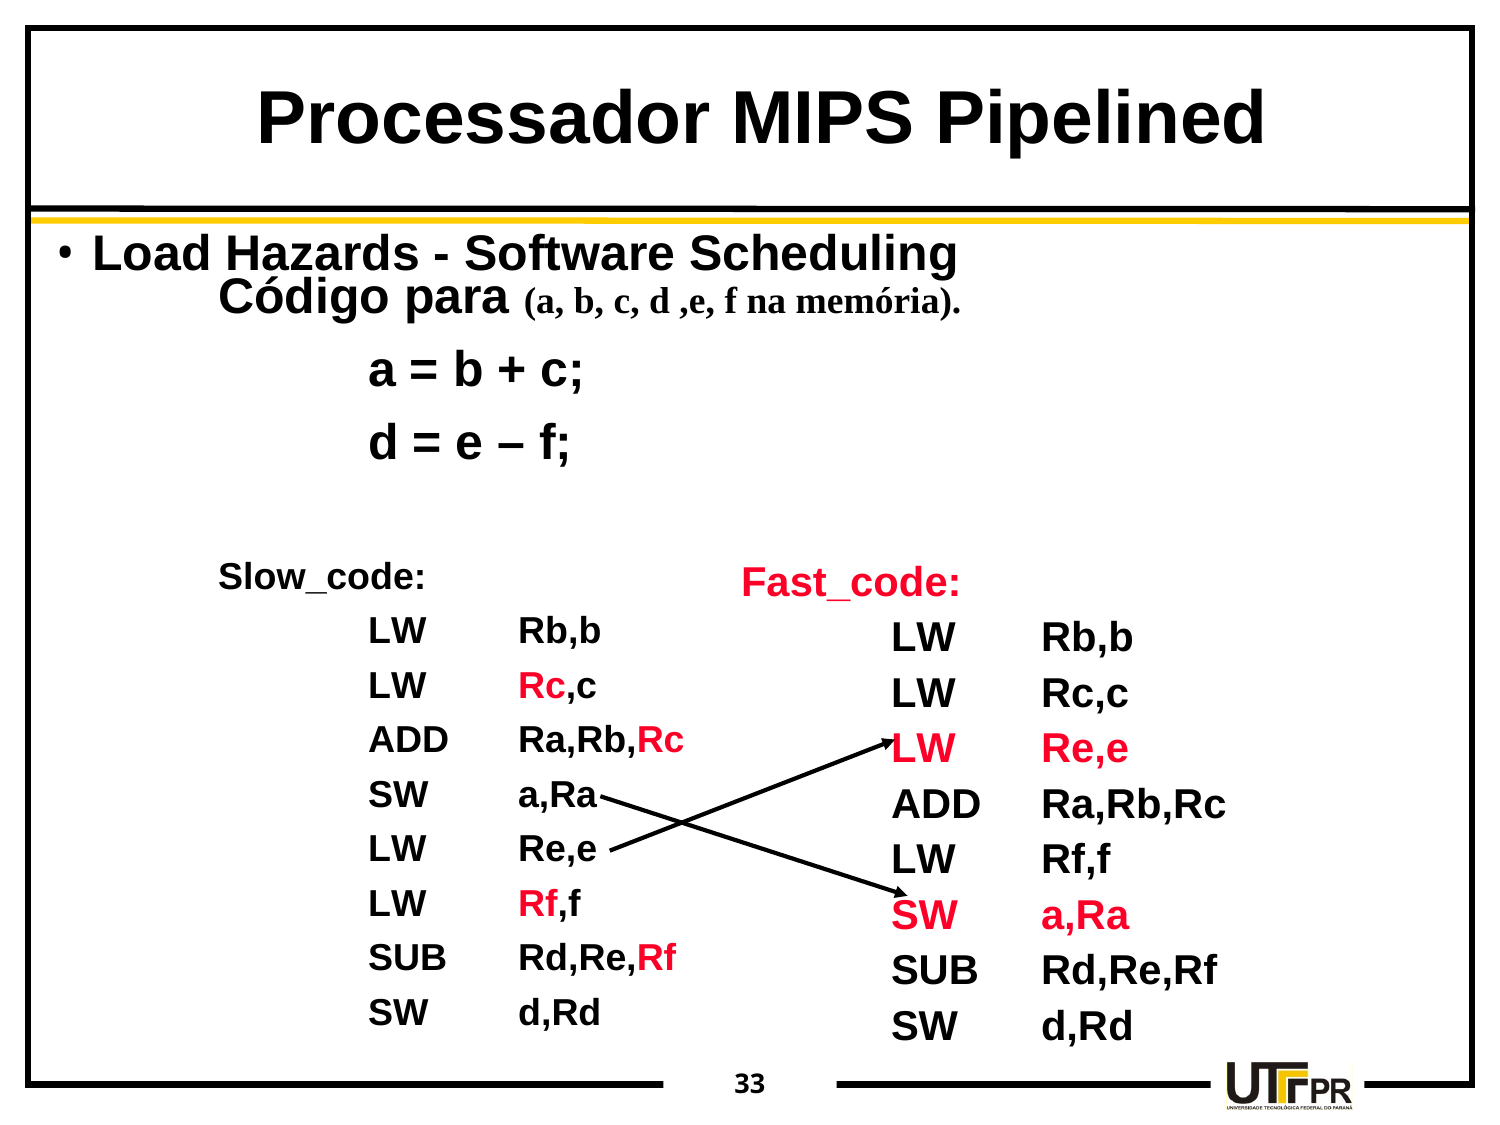

Processador MIPS Pipelined
# Load Hazards - Software Scheduling
Código para (a, b, c, d ,e, f na memória).
		a = b + c;
		d = e – f;
Slow_code:
		LW 	Rb,b
		LW 	Rc,c
		ADD 	Ra,Rb,Rc
		SW 	a,Ra
		LW 	Re,e
		LW 	Rf,f
		SUB 	Rd,Re,Rf
		SW	d,Rd
Fast_code:
		LW 	Rb,b
		LW 	Rc,c
		LW 	Re,e
		ADD 	Ra,Rb,Rc
		LW 	Rf,f
		SW 	a,Ra
		SUB 	Rd,Re,Rf
		SW	d,Rd